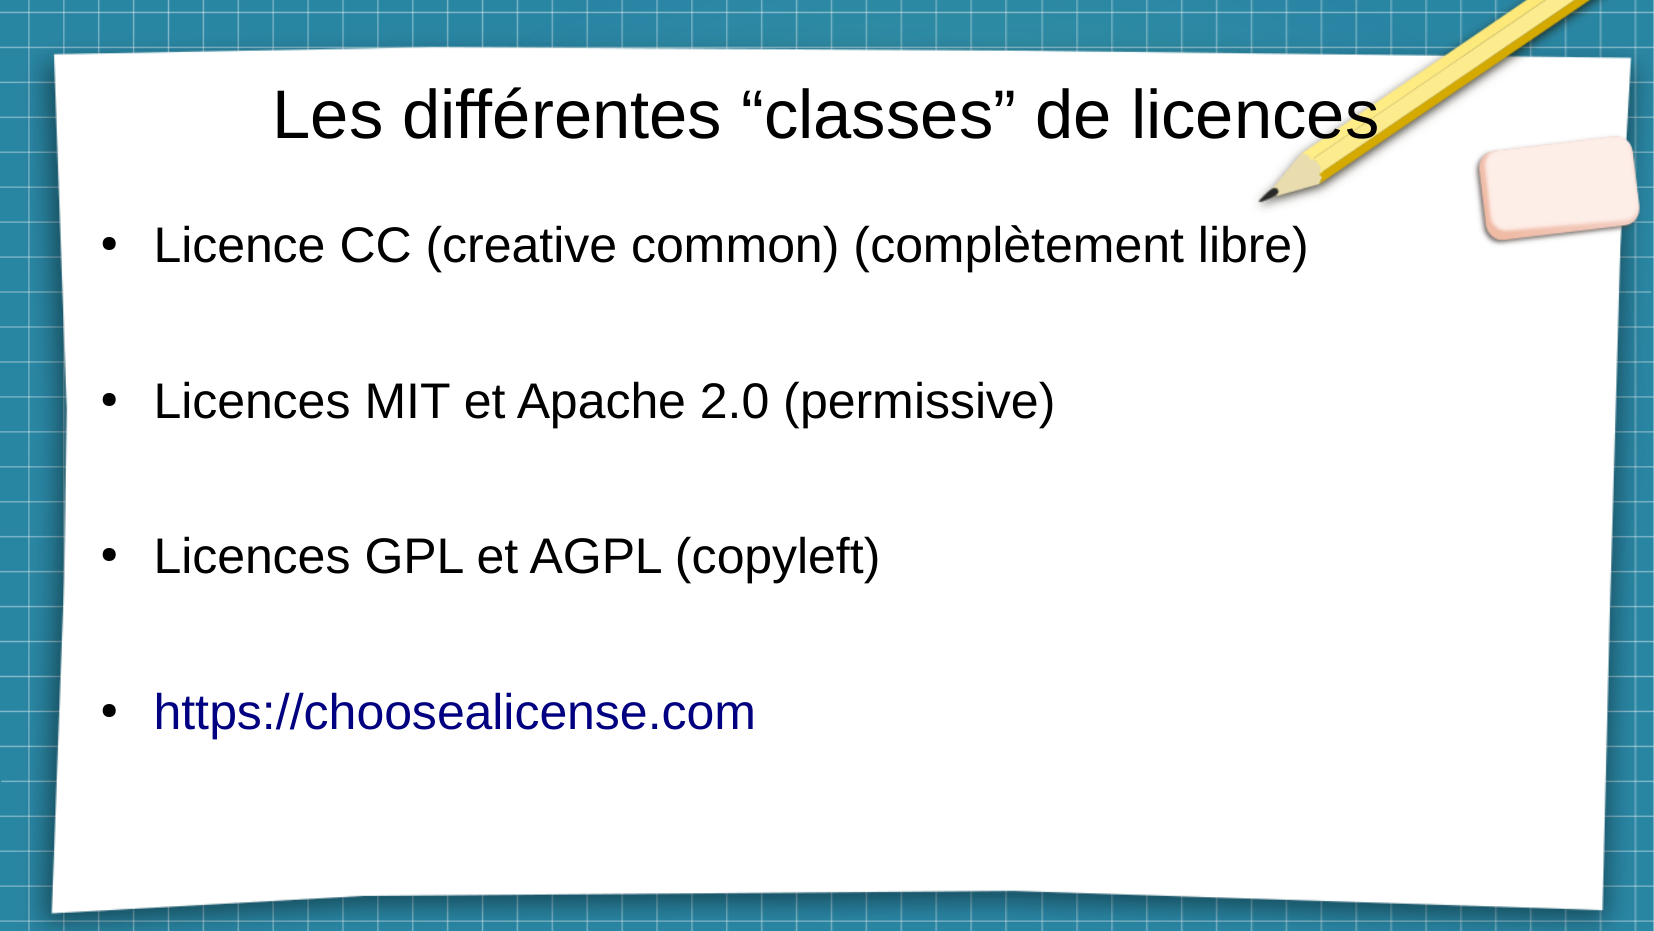

# Les différentes “classes” de licences
Licence CC (creative common) (complètement libre)
Licences MIT et Apache 2.0 (permissive)
Licences GPL et AGPL (copyleft)
https://choosealicense.com